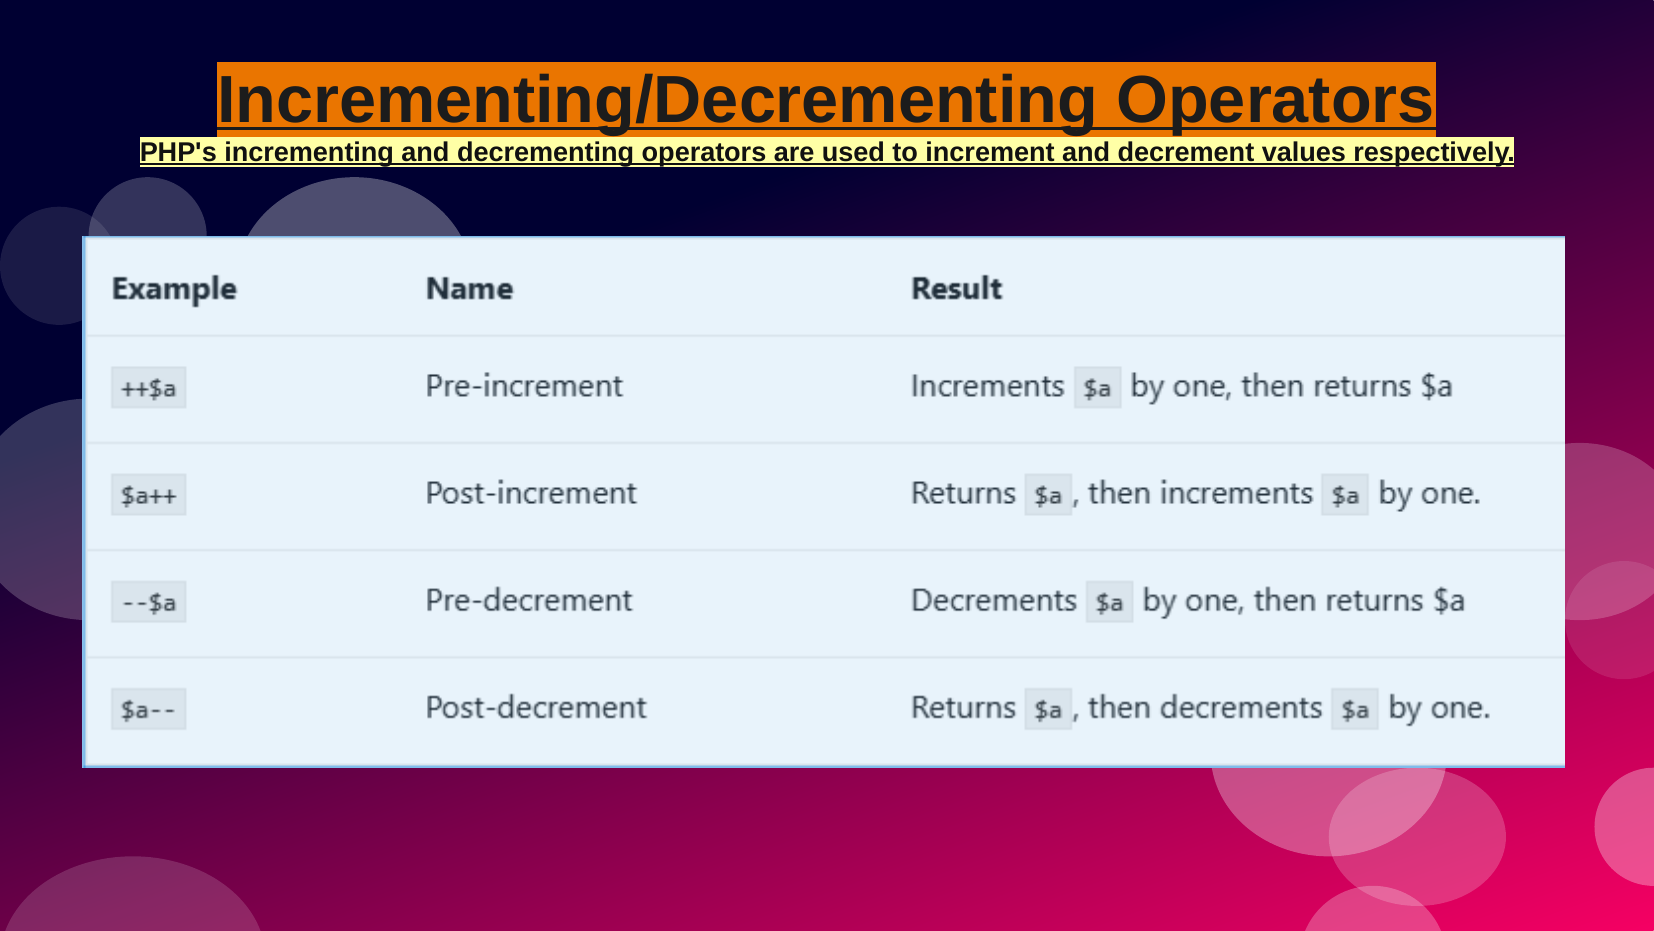

# Incrementing/Decrementing Operators PHP's incrementing and decrementing operators are used to increment and decrement values respectively.